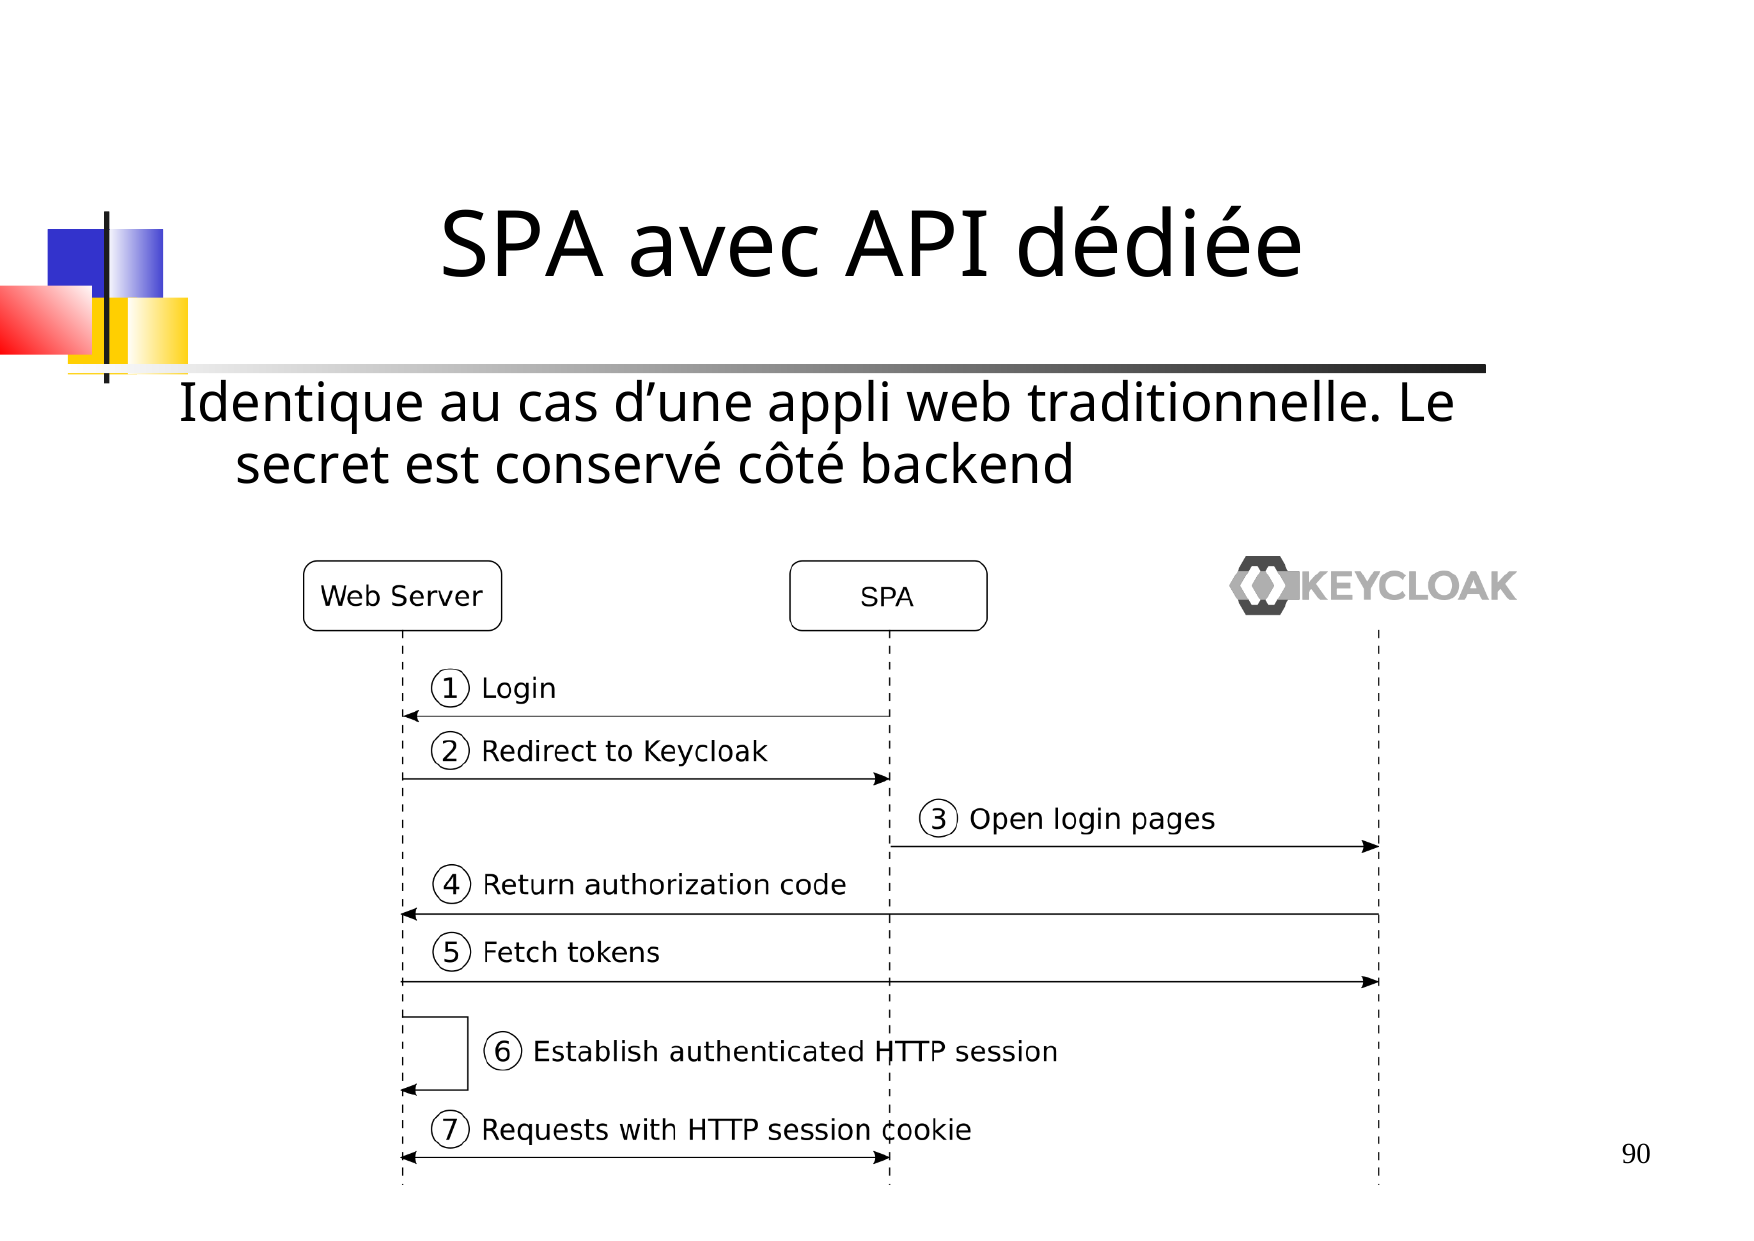

# SPA avec API dédiée
Identique au cas d’une appli web traditionnelle. Le secret est conservé côté backend